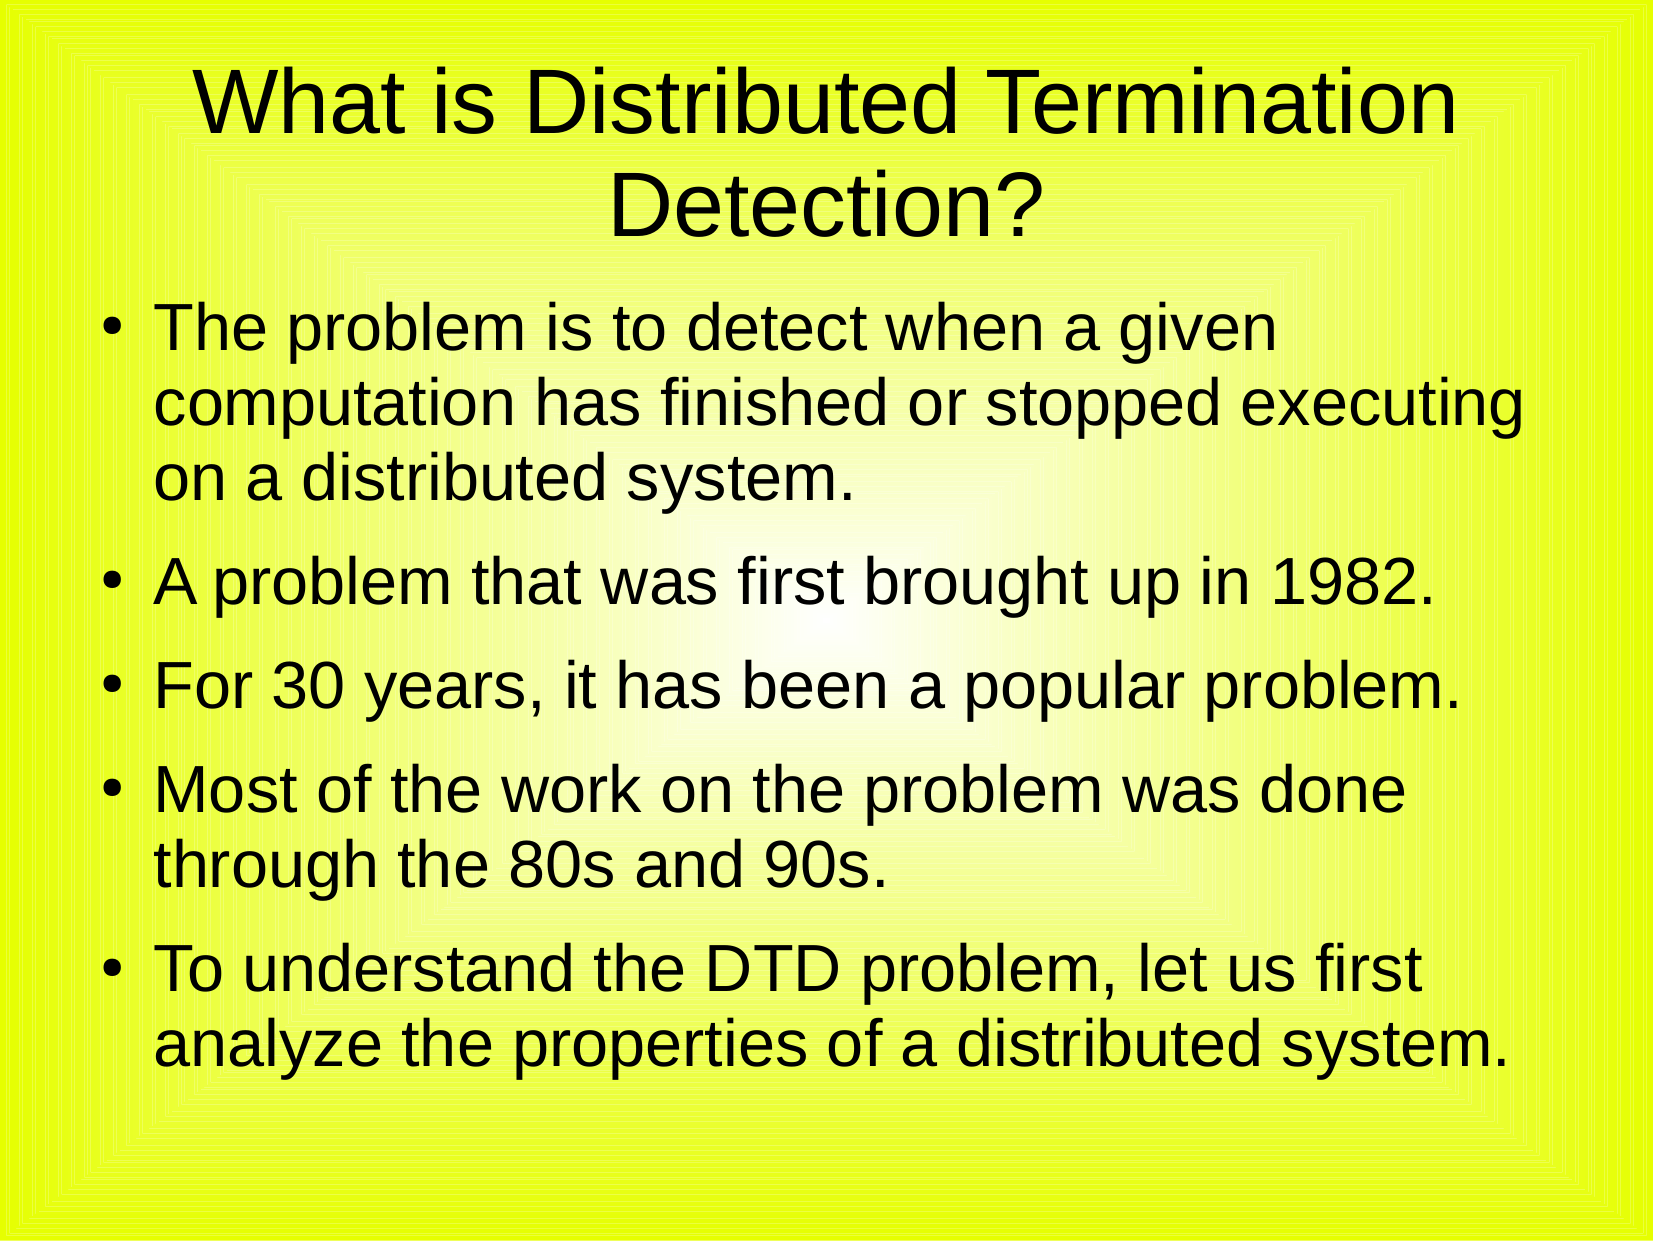

# What is Distributed Termination Detection?
The problem is to detect when a given computation has finished or stopped executing on a distributed system.
A problem that was first brought up in 1982.
For 30 years, it has been a popular problem.
Most of the work on the problem was done through the 80s and 90s.
To understand the DTD problem, let us first analyze the properties of a distributed system.